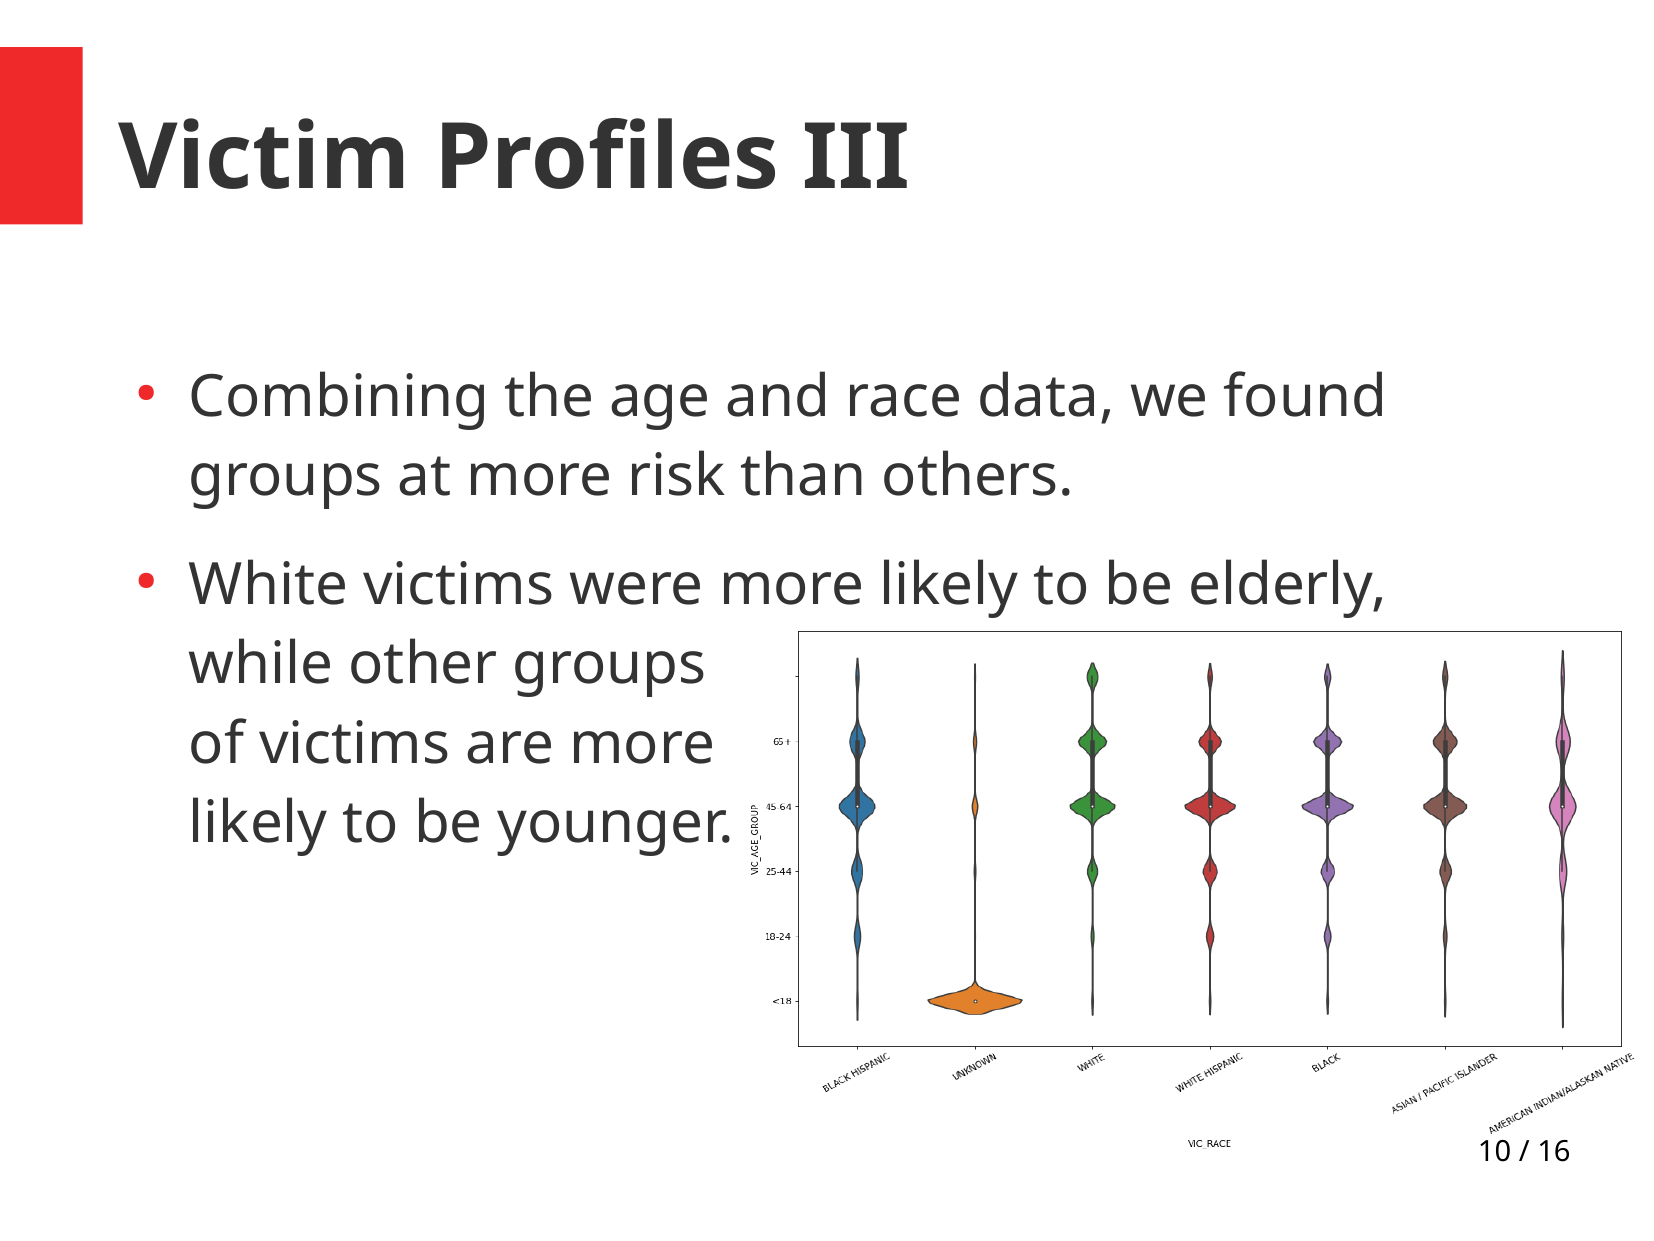

# Victim Profiles III
Combining the age and race data, we found groups at more risk than others.
White victims were more likely to be elderly, while other groups
of victims are more
likely to be younger.
10